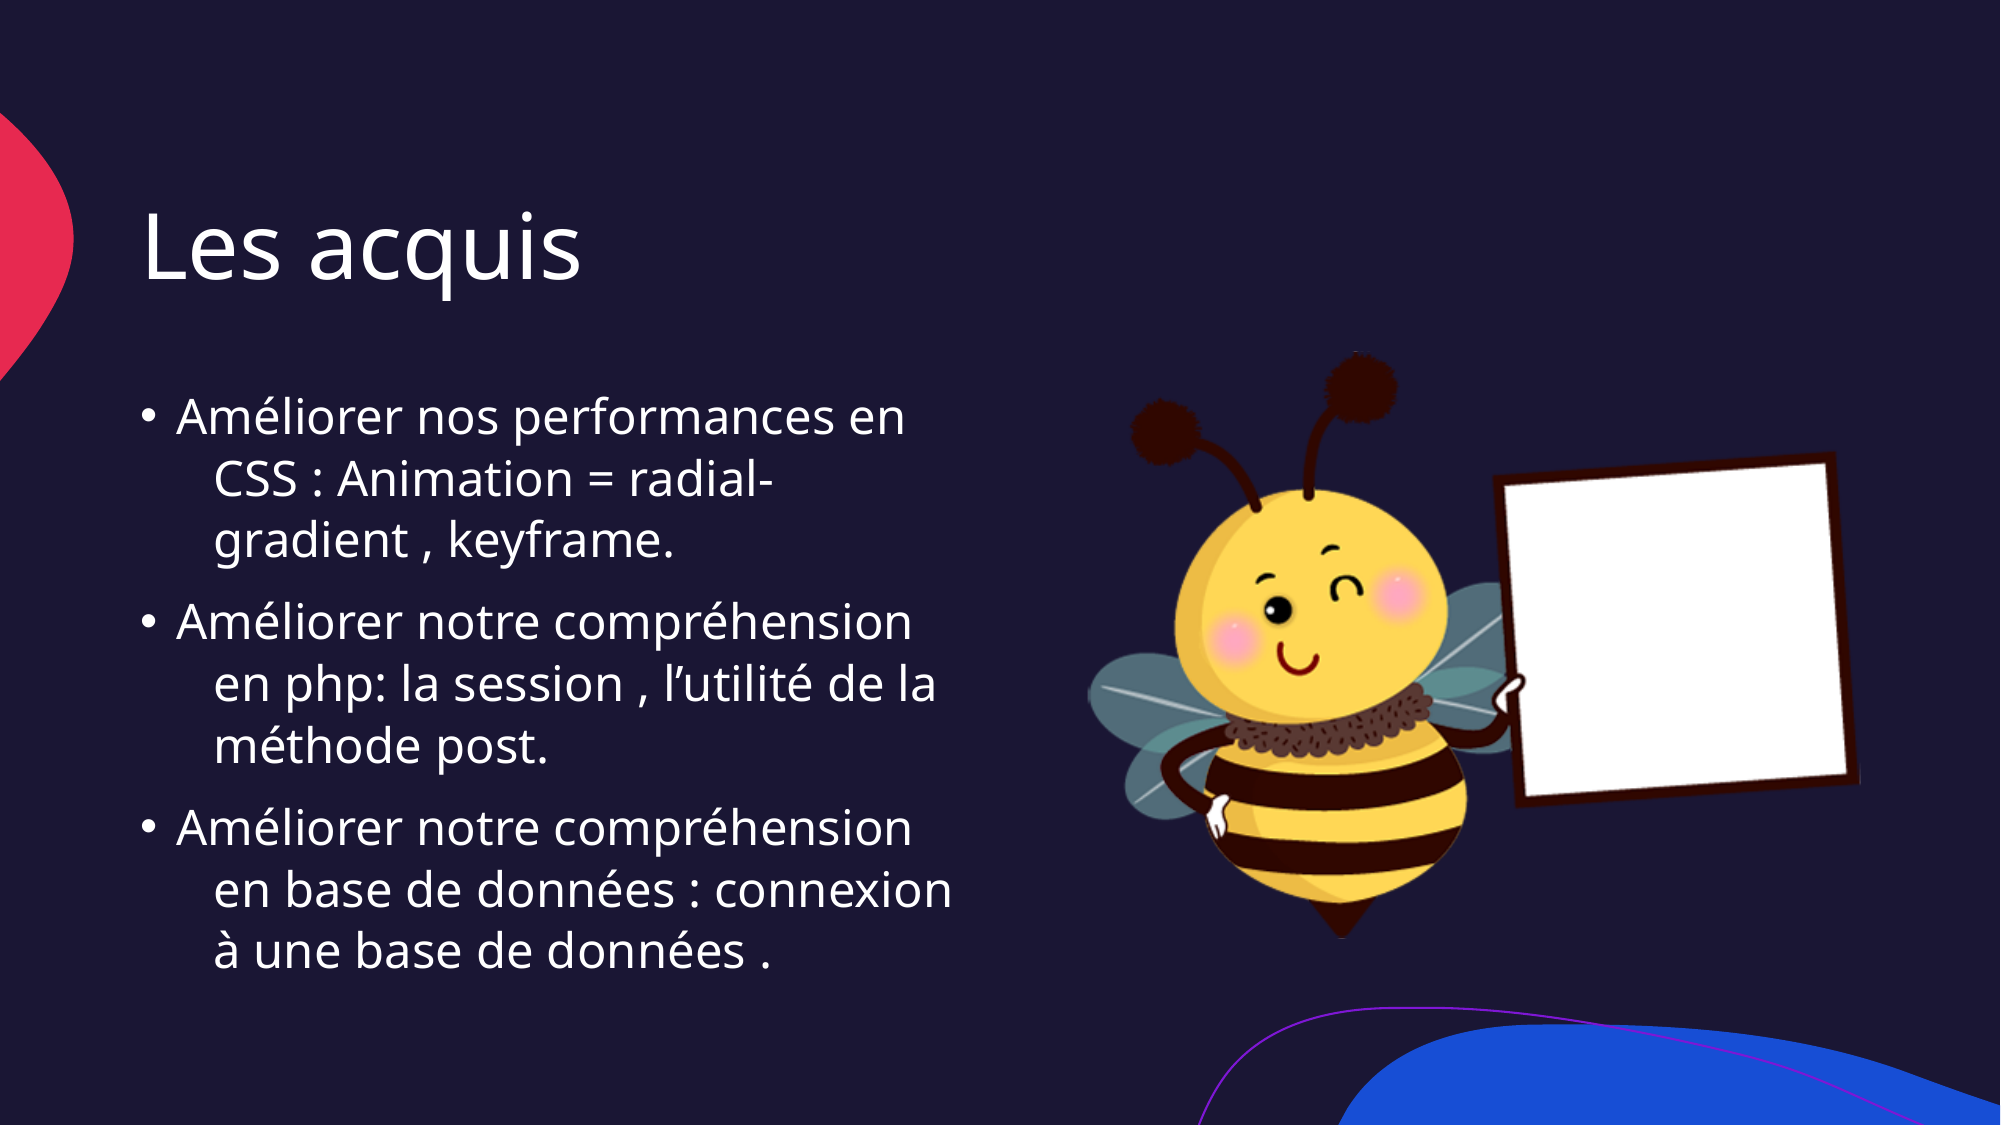

# Les acquis
Améliorer nos performances en CSS : Animation = radial-gradient , keyframe.
Améliorer notre compréhension en php: la session , l’utilité de la méthode post.
Améliorer notre compréhension en base de données : connexion à une base de données .